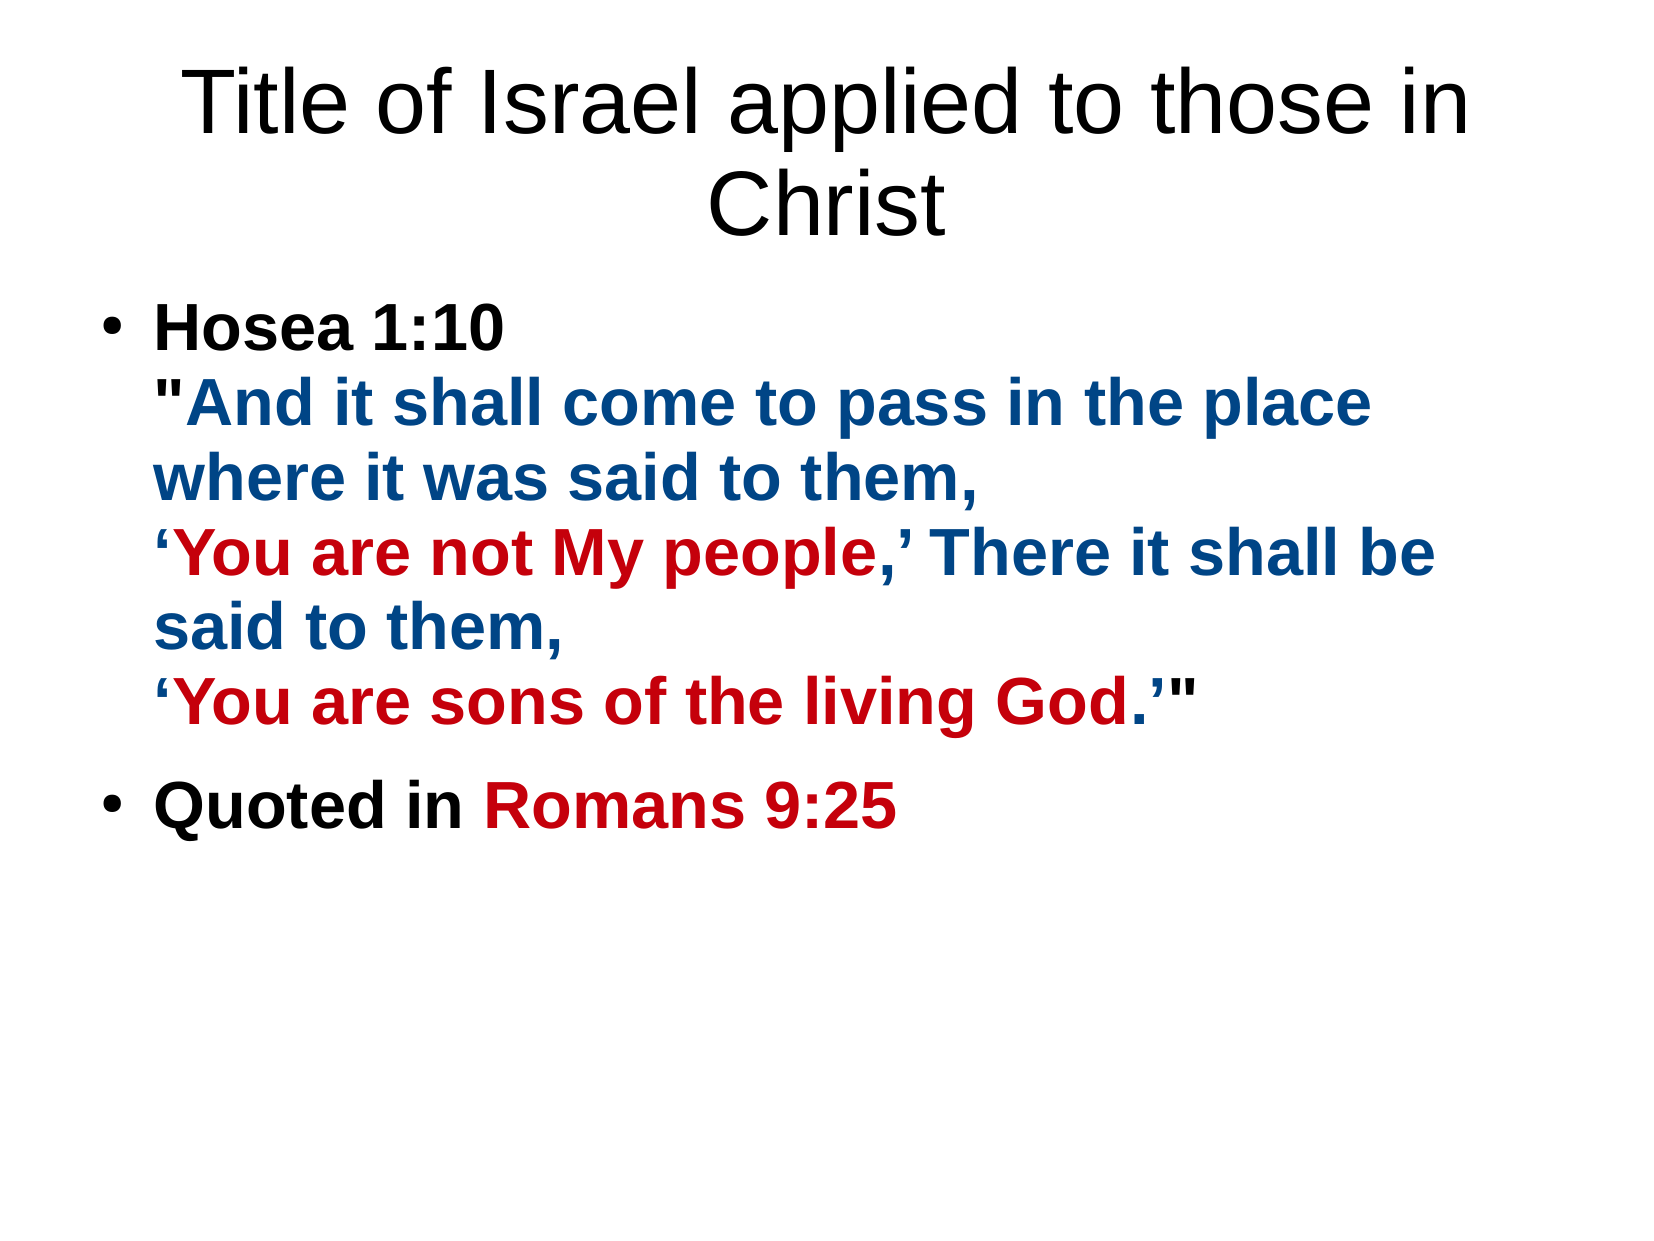

# Title of Israel applied to those in Christ
Hosea 1:10
"And it shall come to pass in the place where it was said to them,
‘You are not My people,’ There it shall be said to them,
‘You are sons of the living God.’"
Quoted in Romans 9:25